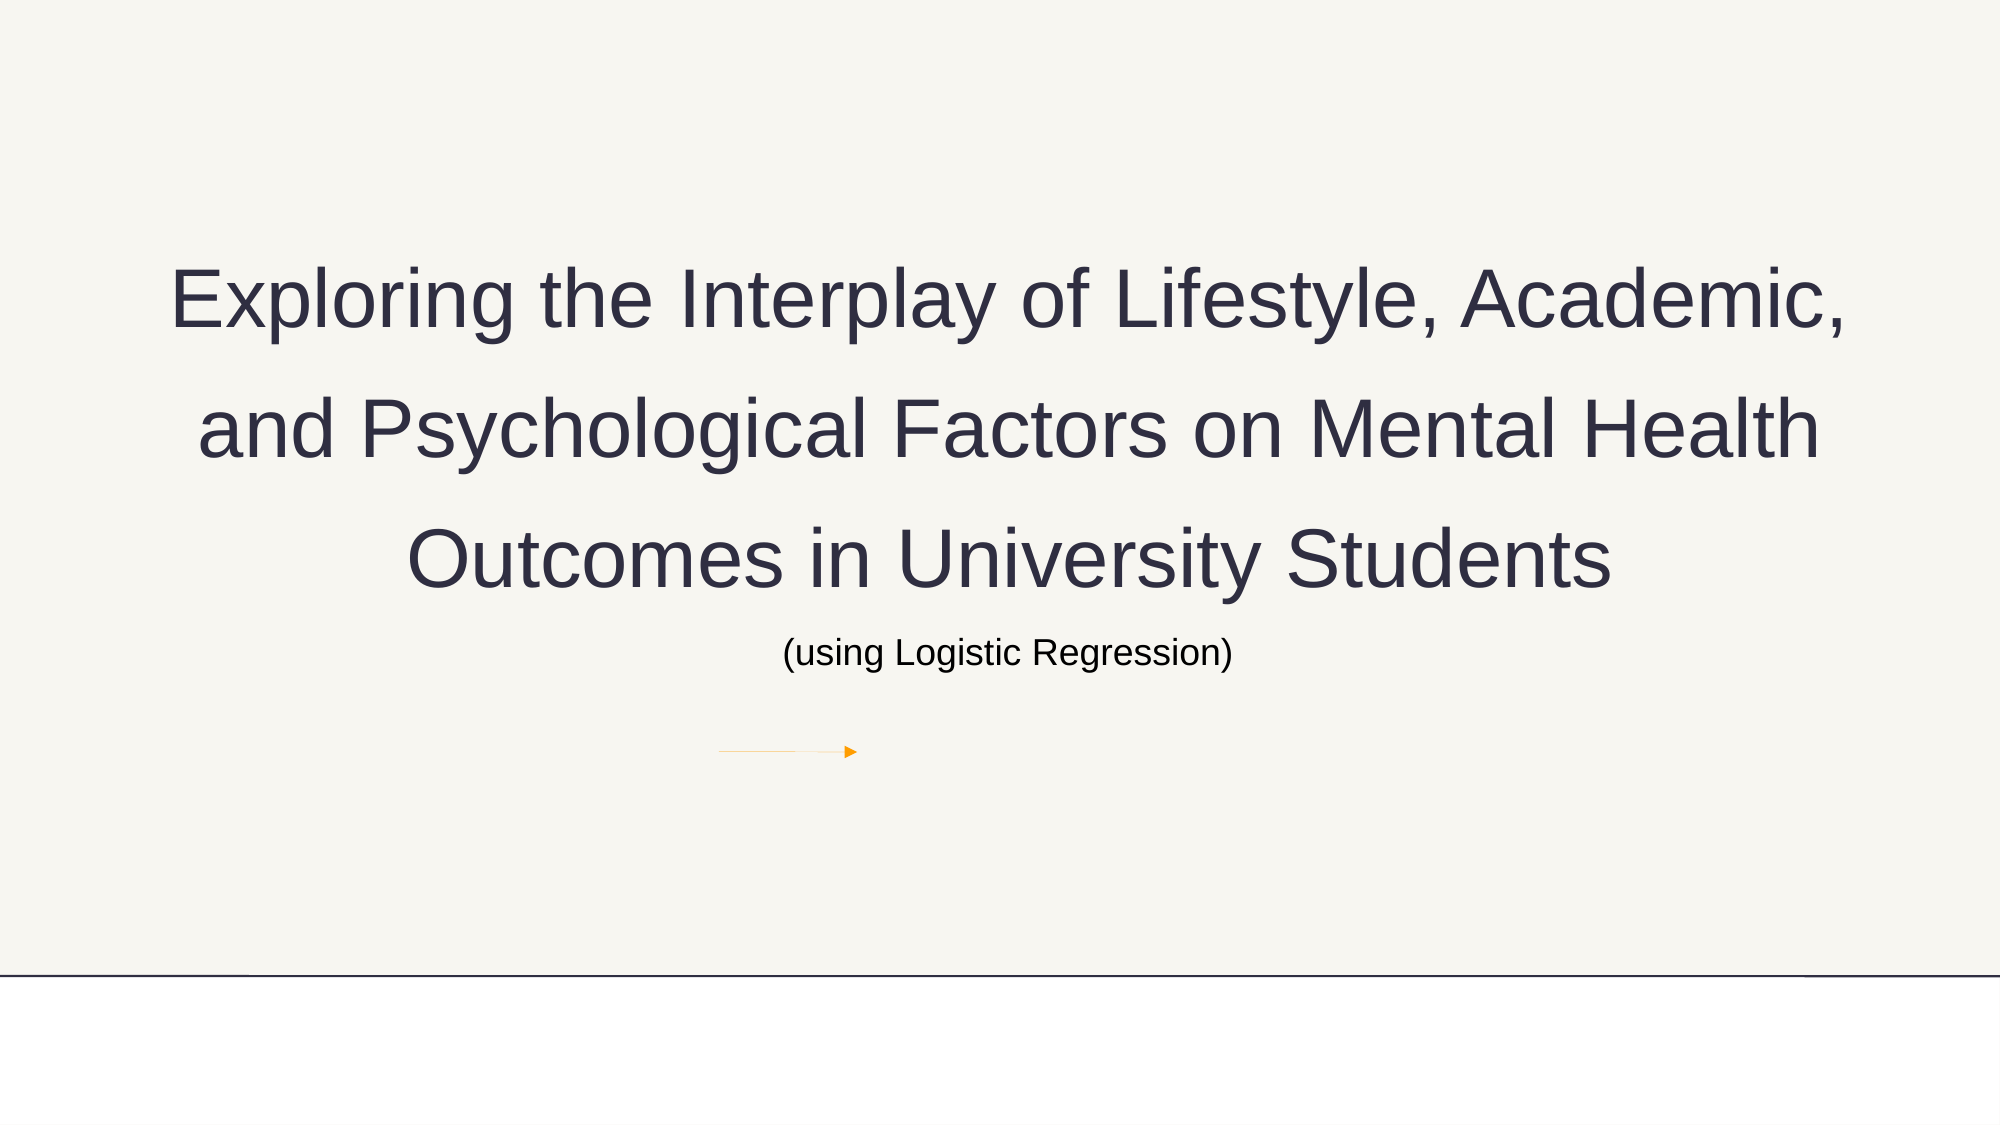

Exploring the Interplay of Lifestyle, Academic, and Psychological Factors on Mental Health Outcomes in University Students
(using Logistic Regression)